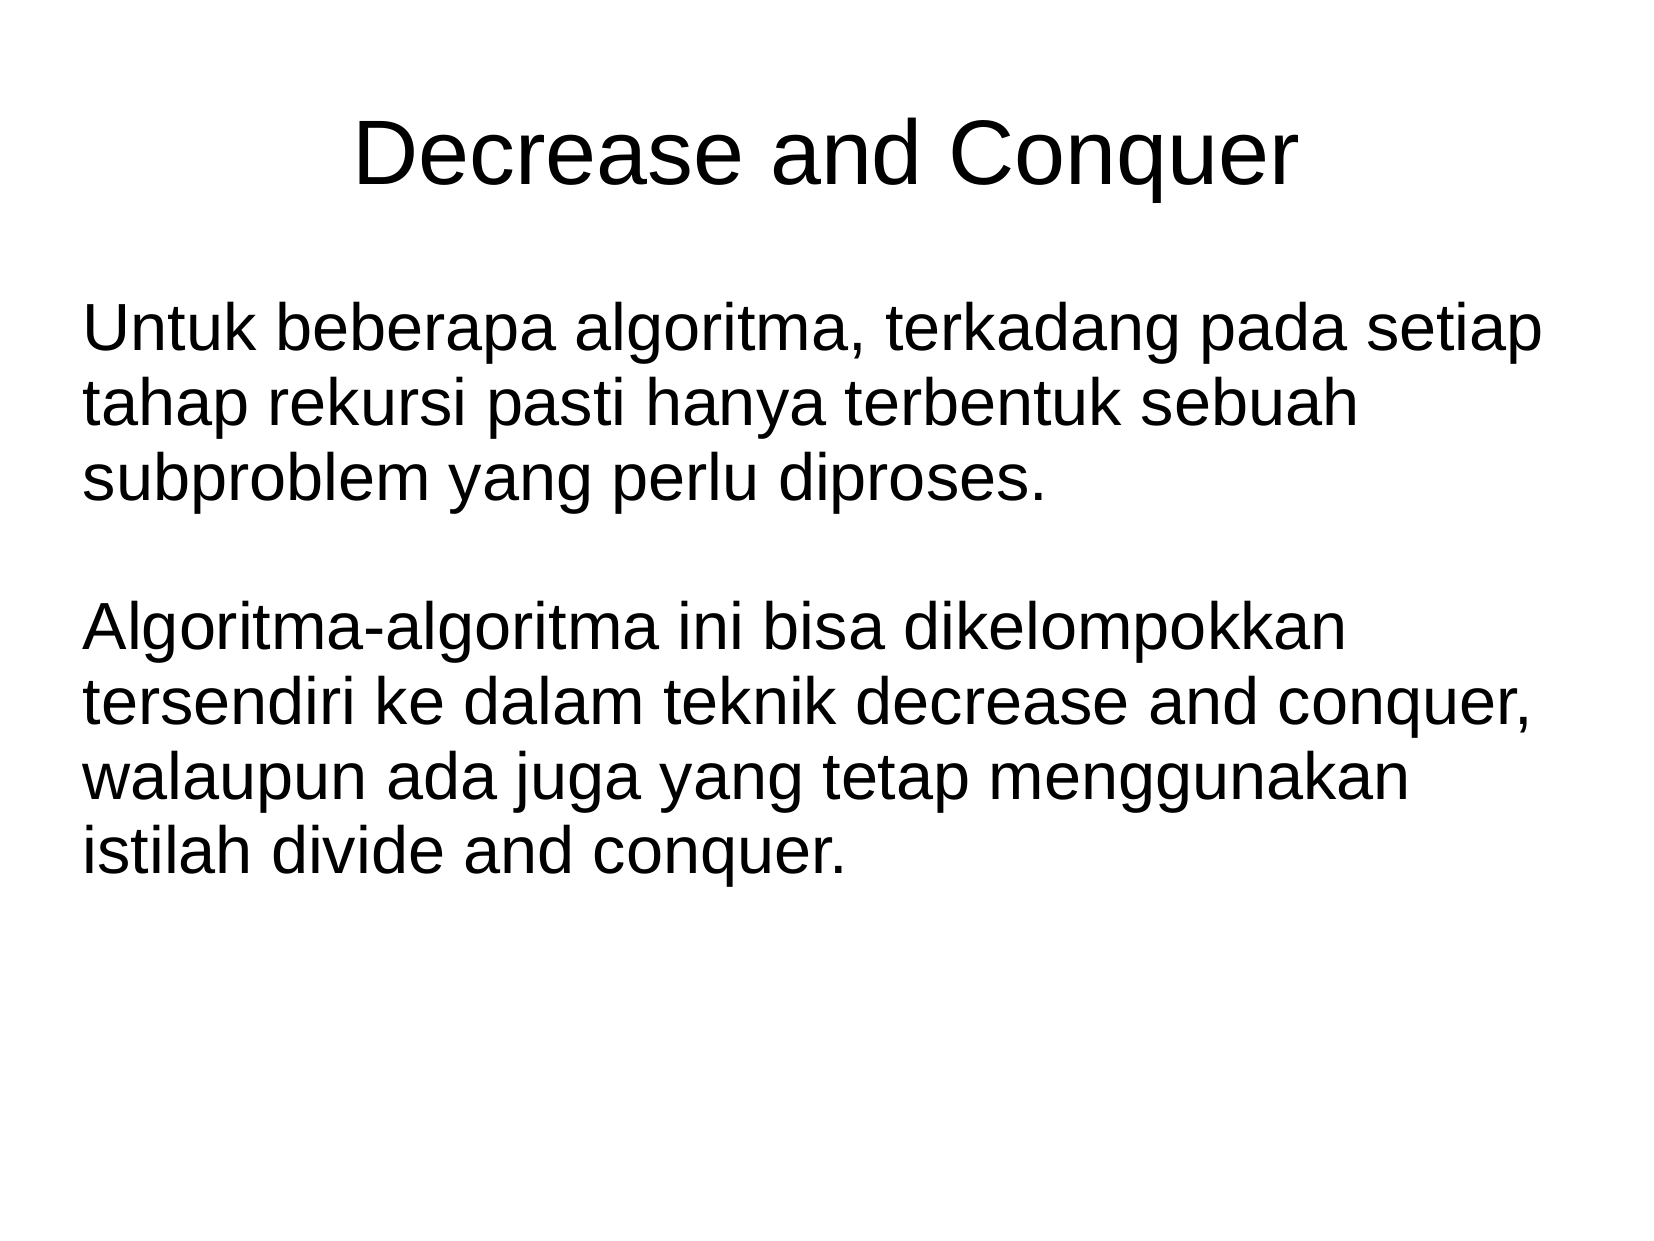

# Decrease and Conquer
Untuk beberapa algoritma, terkadang pada setiap tahap rekursi pasti hanya terbentuk sebuah subproblem yang perlu diproses.
Algoritma-algoritma ini bisa dikelompokkan tersendiri ke dalam teknik decrease and conquer, walaupun ada juga yang tetap menggunakan istilah divide and conquer.